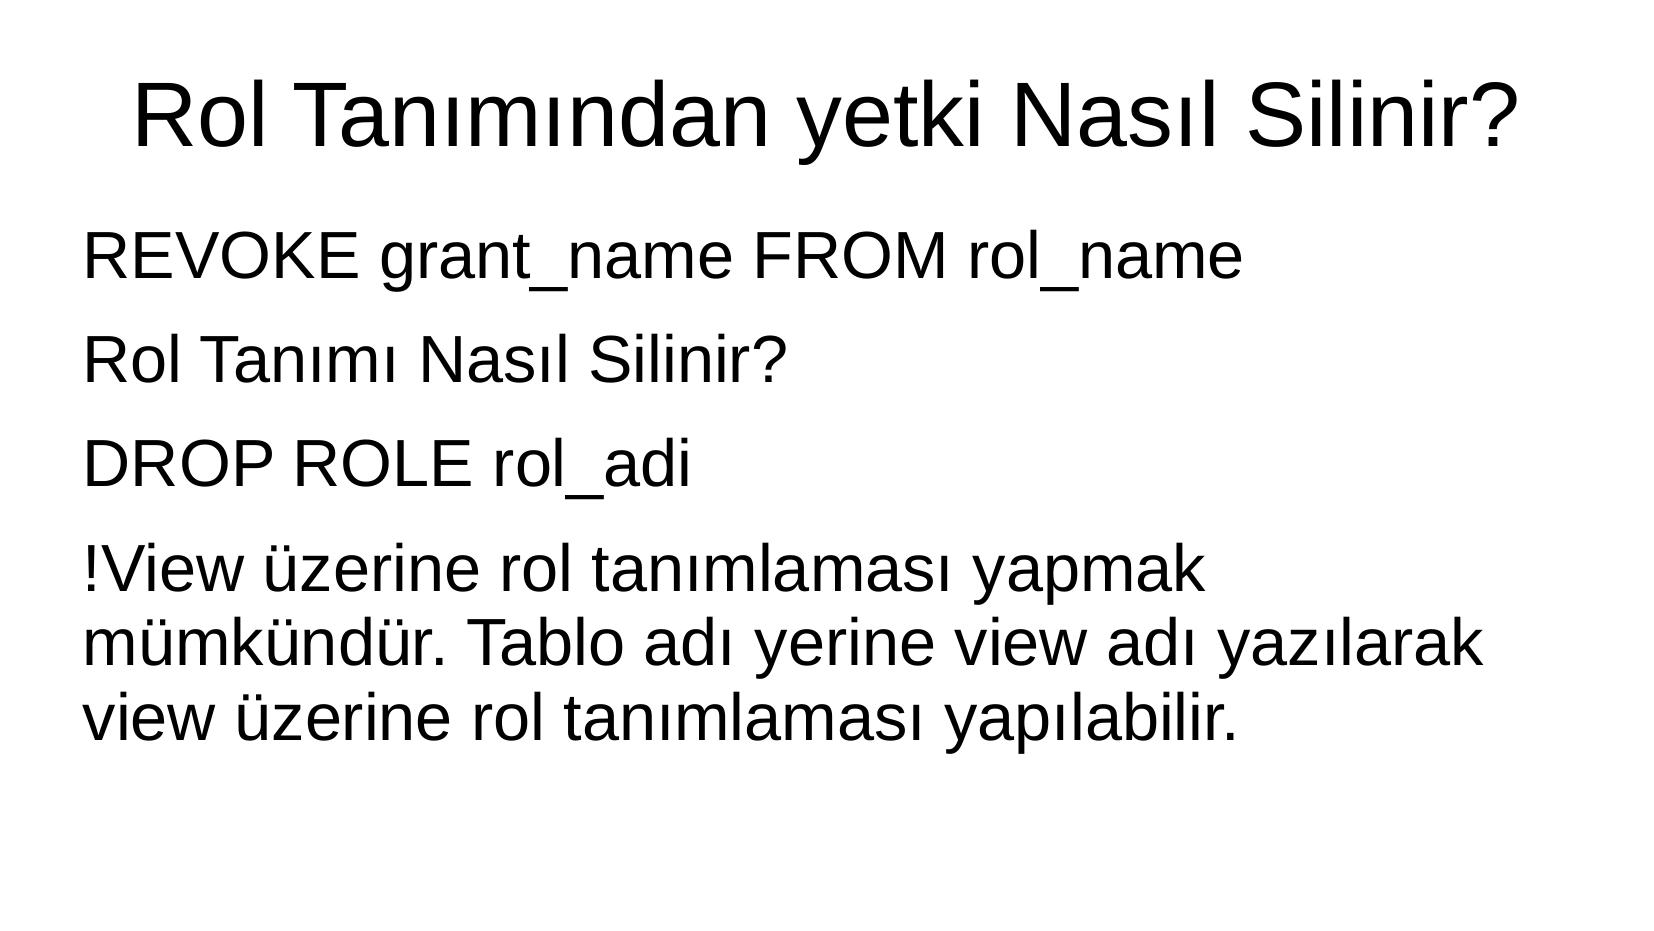

# Rol Tanımından yetki Nasıl Silinir?
REVOKE grant_name FROM rol_name
Rol Tanımı Nasıl Silinir?
DROP ROLE rol_adi
!View üzerine rol tanımlaması yapmak mümkündür. Tablo adı yerine view adı yazılarak view üzerine rol tanımlaması yapılabilir.